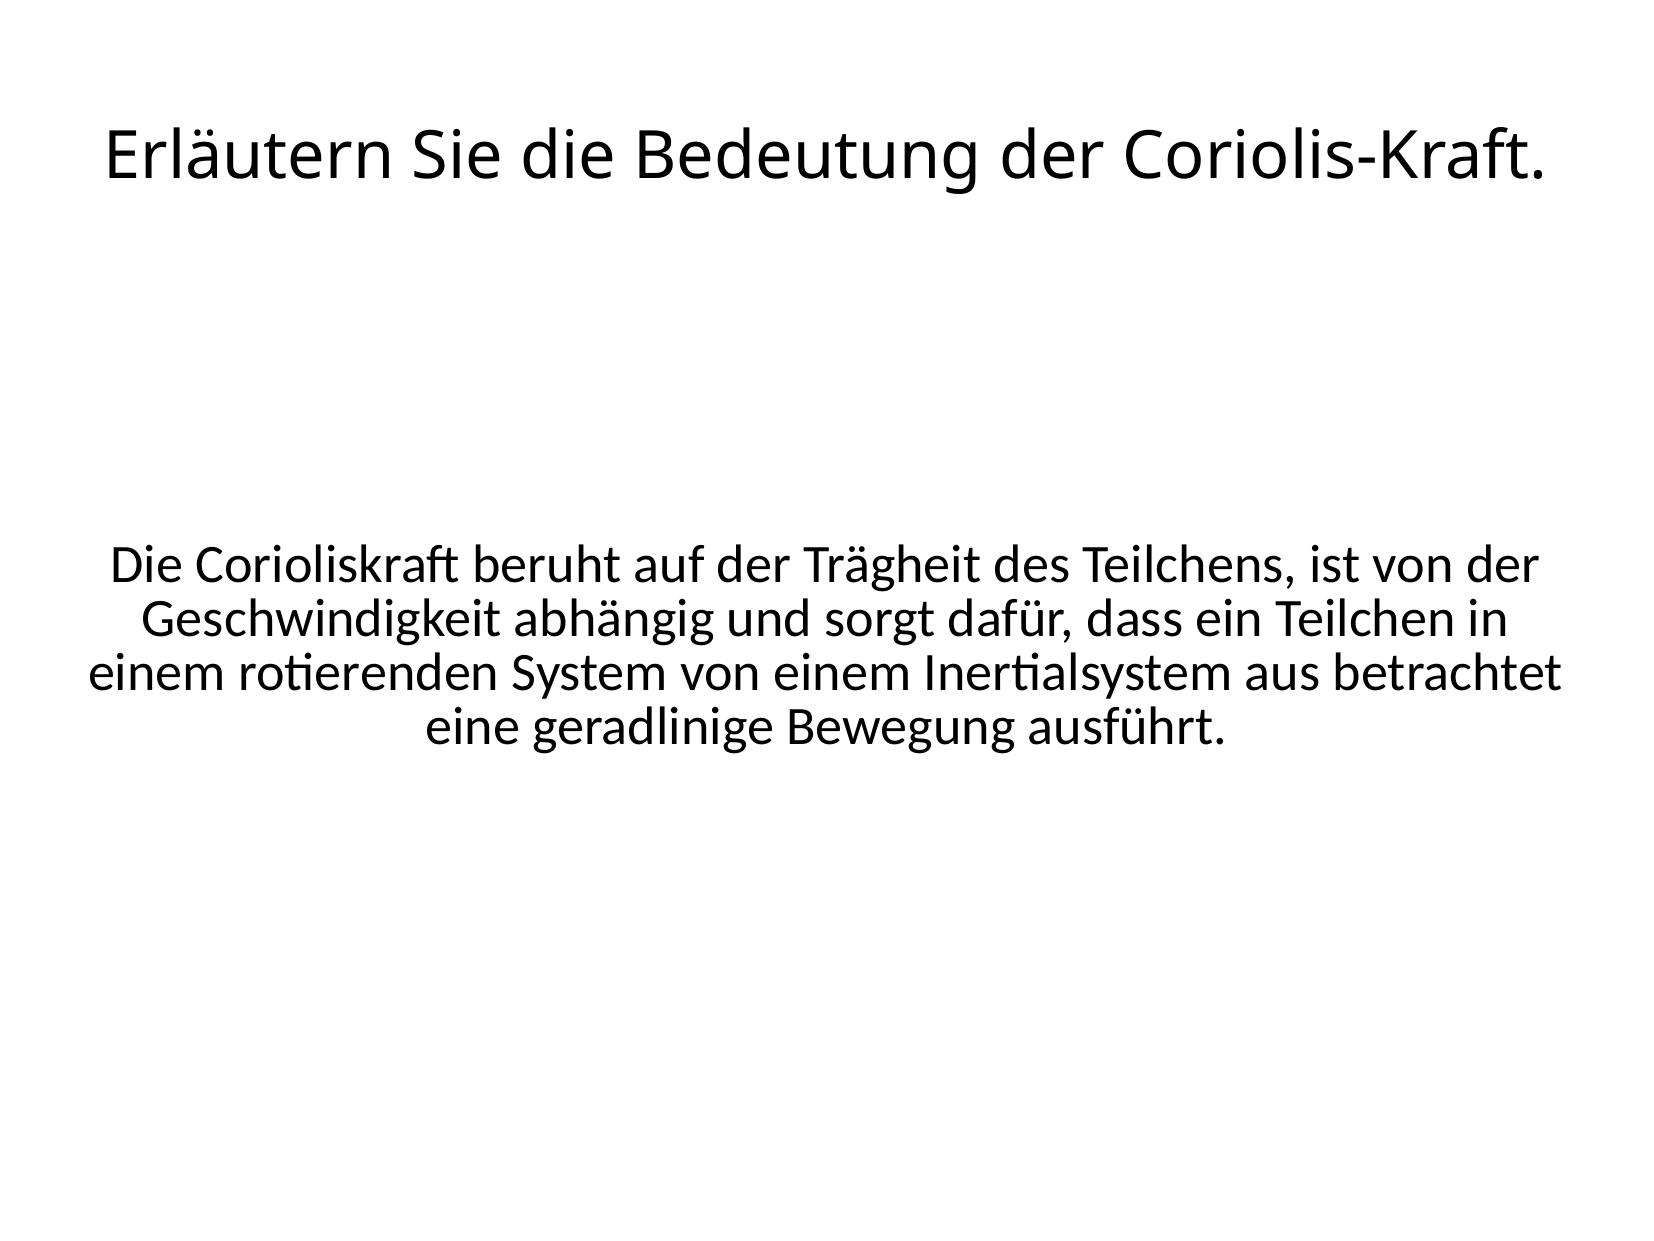

# Erläutern Sie die Bedeutung der Coriolis-Kraft.
Die Corioliskraft beruht auf der Trägheit des Teilchens, ist von der Geschwindigkeit abhängig und sorgt dafür, dass ein Teilchen in einem rotierenden System von einem Inertialsystem aus betrachtet eine geradlinige Bewegung ausführt.